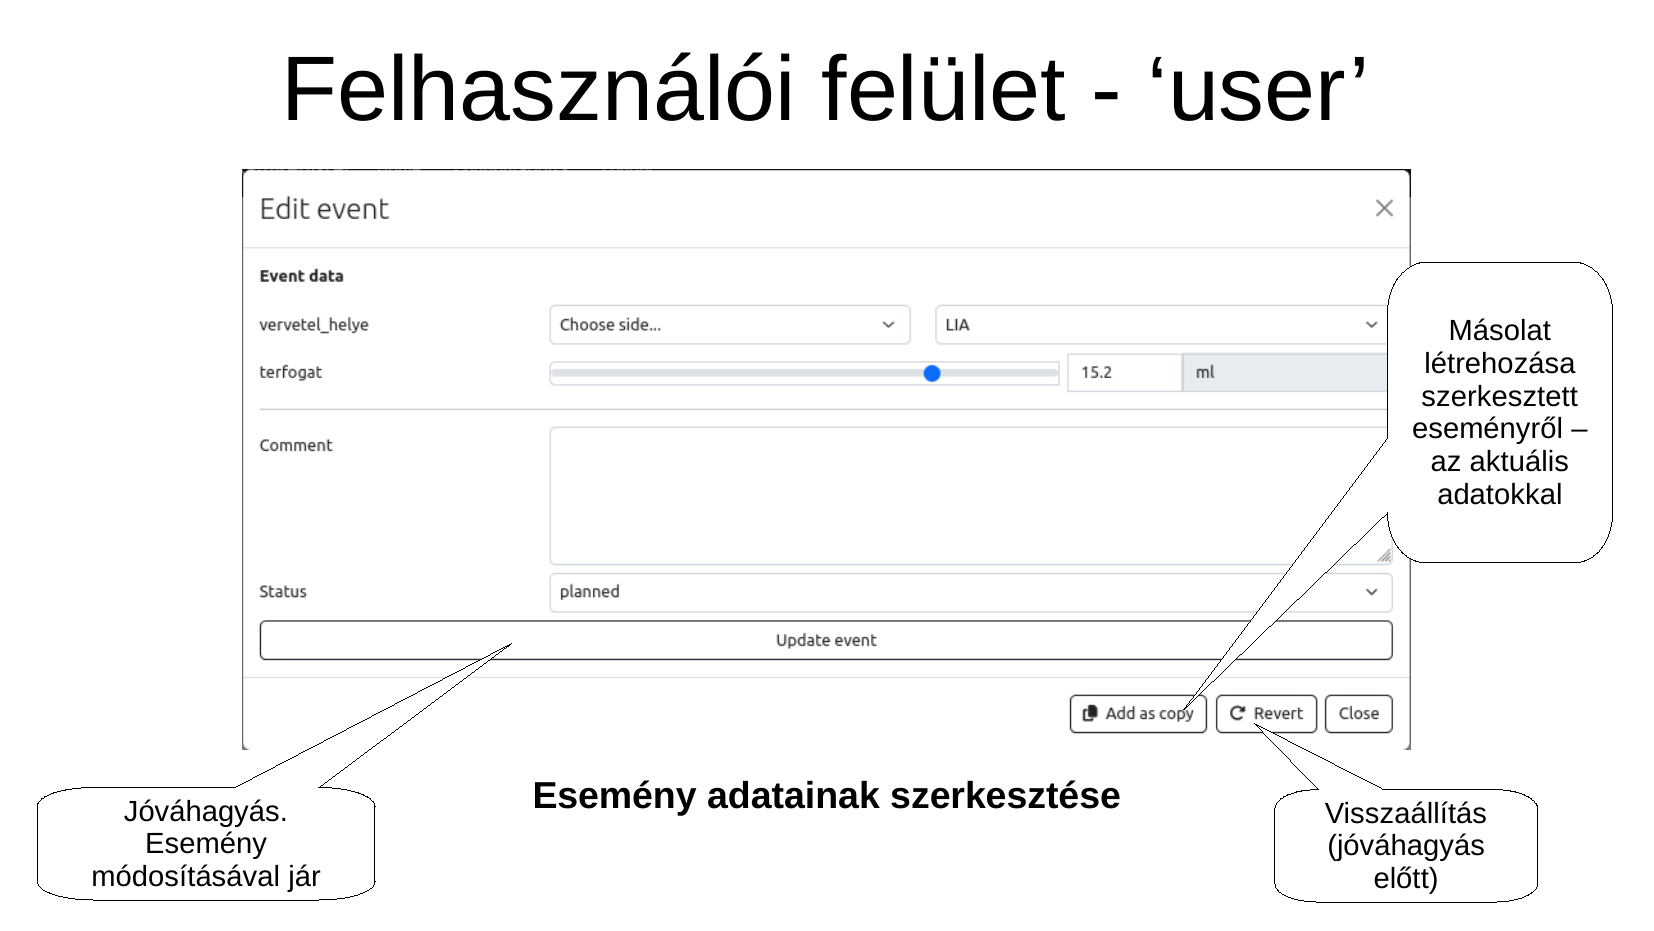

# Felhasználói felület - ‘user’
Esemény adatainak szerkesztése
Másolat létrehozása szerkesztett eseményről – az aktuális adatokkal
Jóváhagyás. Esemény módosításával jár
Visszaállítás (jóváhagyás előtt)